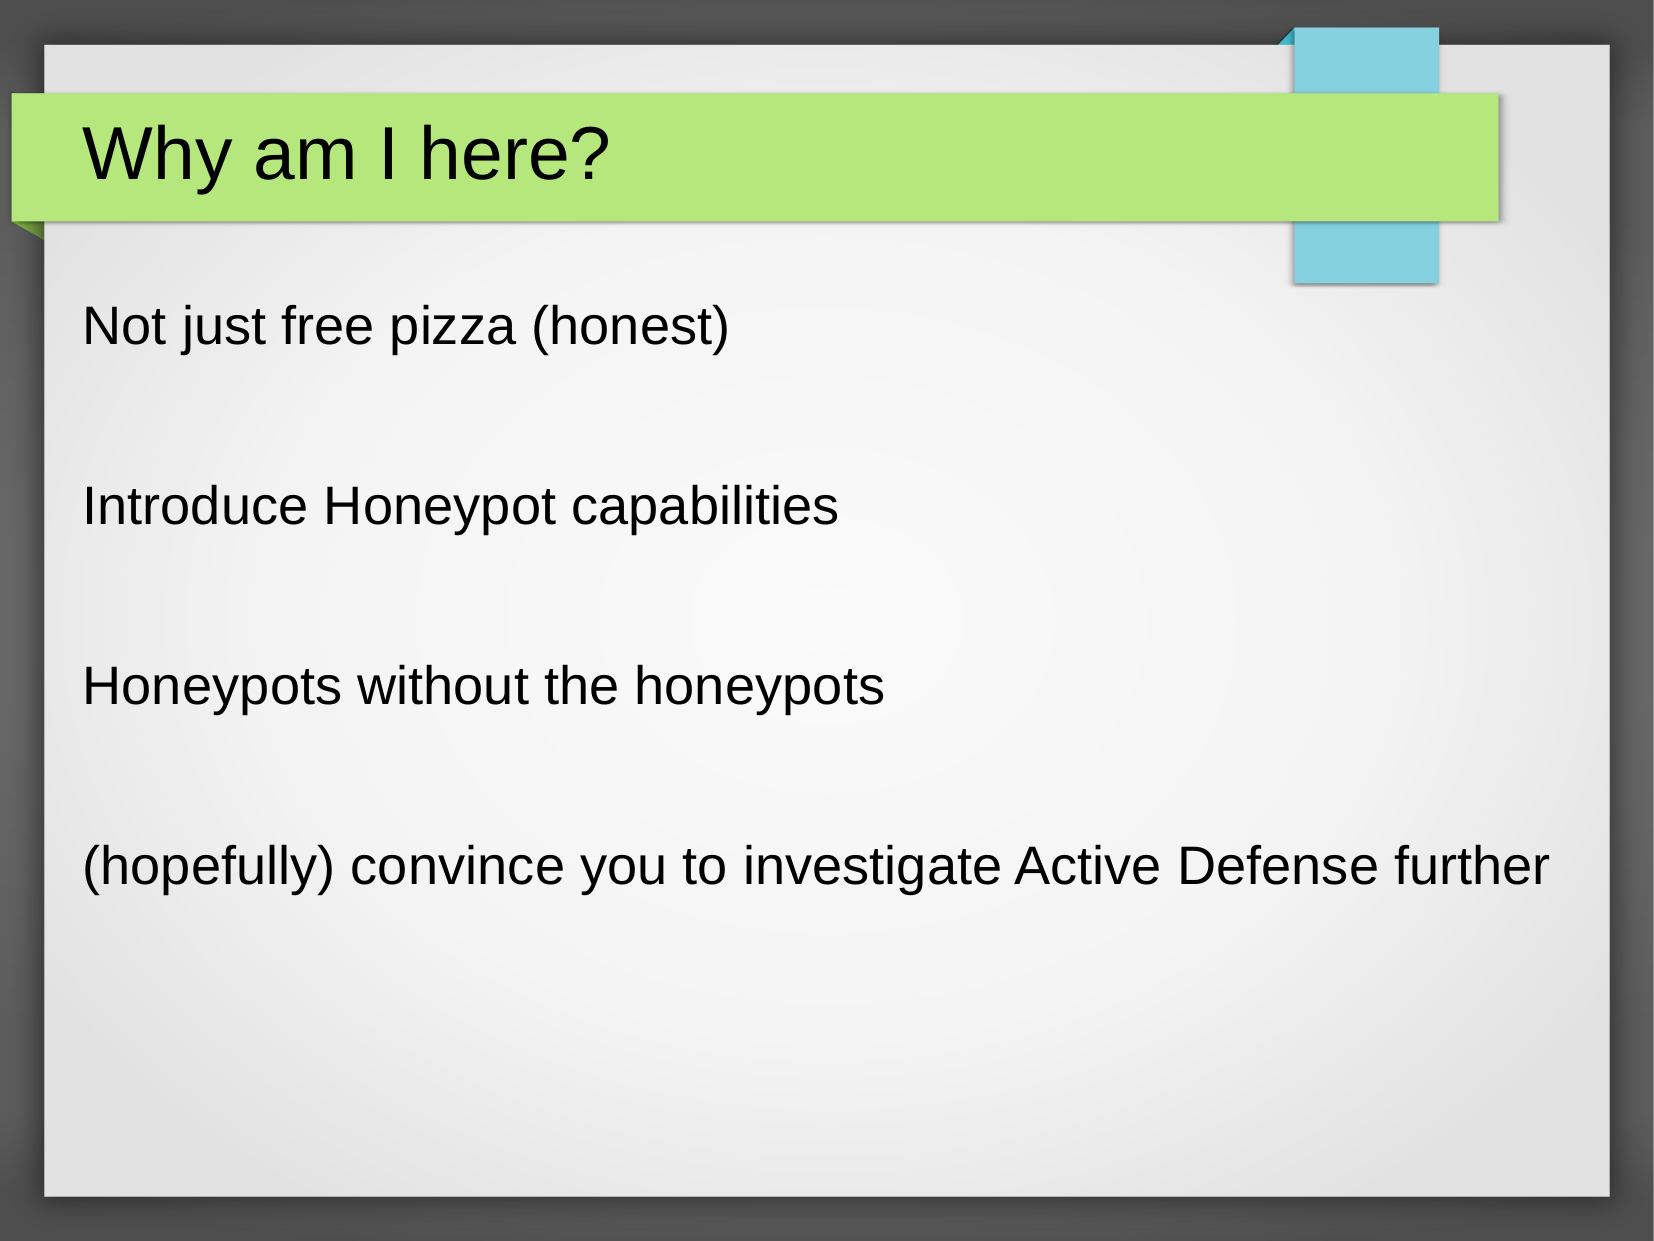

# Why am I here?
Not just free pizza (honest)
Introduce Honeypot capabilities
Honeypots without the honeypots
(hopefully) convince you to investigate Active Defense further